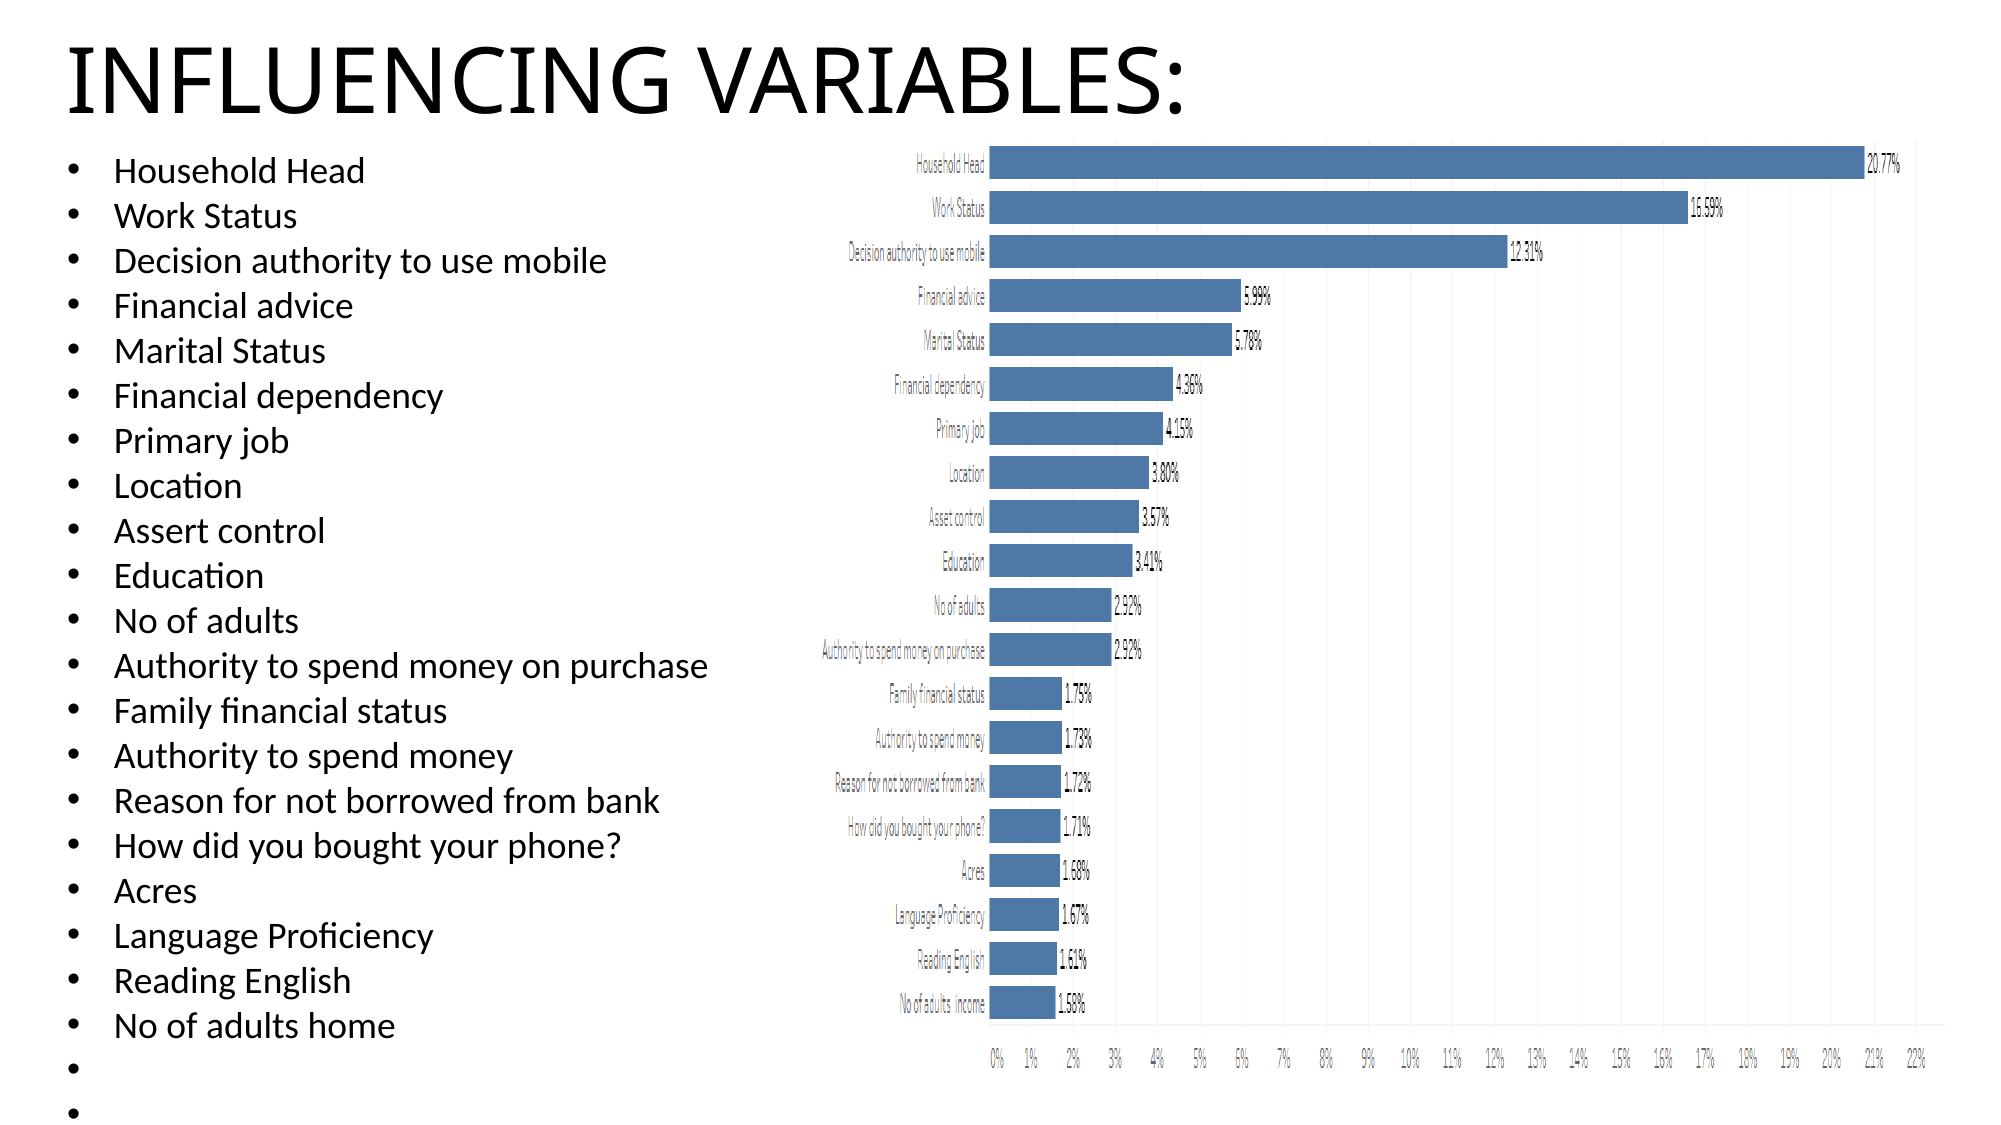

# INFLUENCING VARIABLES:
Household Head
Work Status
Decision authority to use mobile
Financial advice
Marital Status
Financial dependency
Primary job
Location
Assert control
Education
No of adults
Authority to spend money on purchase
Family financial status
Authority to spend money
Reason for not borrowed from bank
How did you bought your phone?
Acres
Language Proficiency
Reading English
No of adults home